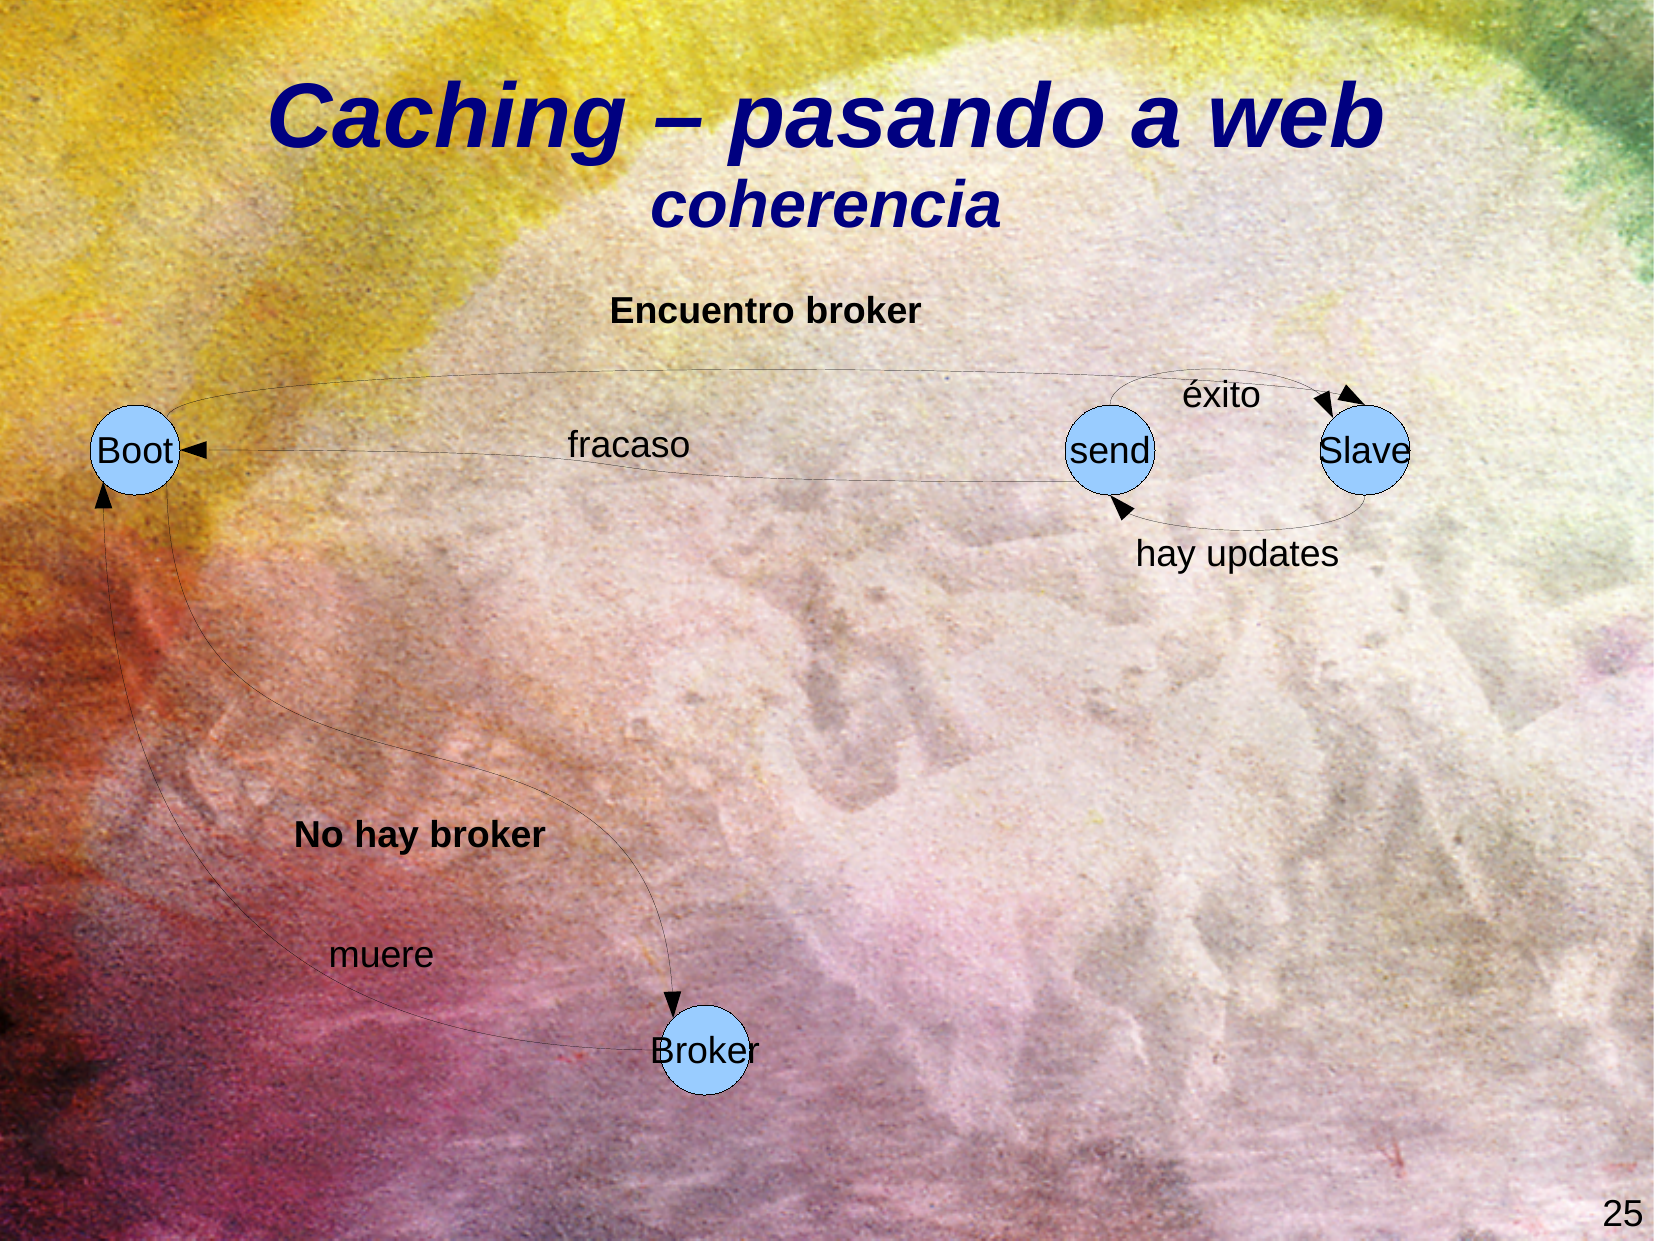

# Caching – pasando a web coherencia
Boot
send
Slave
Broker
25